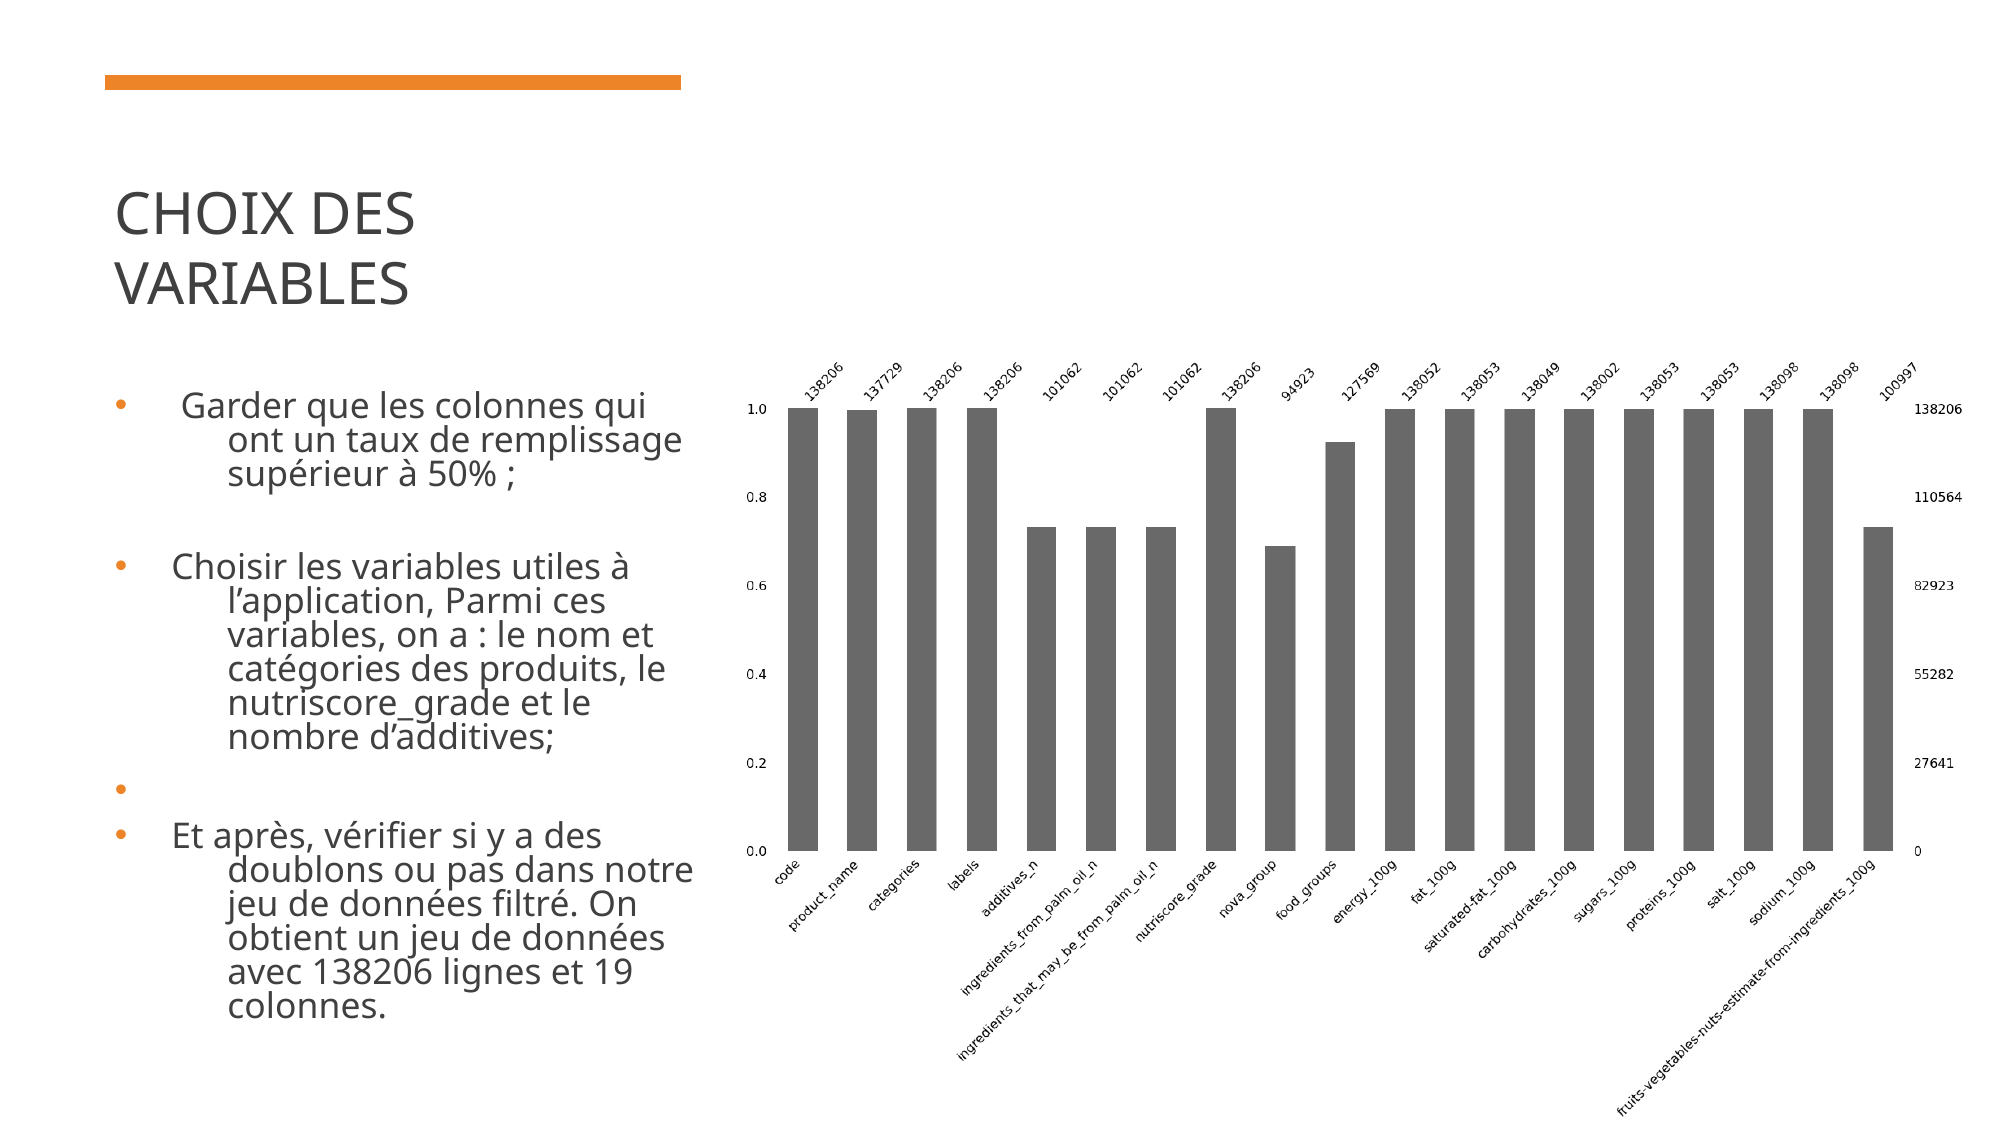

# Choix des variables
 Garder que les colonnes qui ont un taux de remplissage supérieur à 50% ;
Choisir les variables utiles à l’application, Parmi ces variables, on a : le nom et catégories des produits, le nutriscore_grade et le nombre d’additives;
Et après, vérifier si y a des doublons ou pas dans notre jeu de données filtré. On obtient un jeu de données avec 138206 lignes et 19 colonnes.